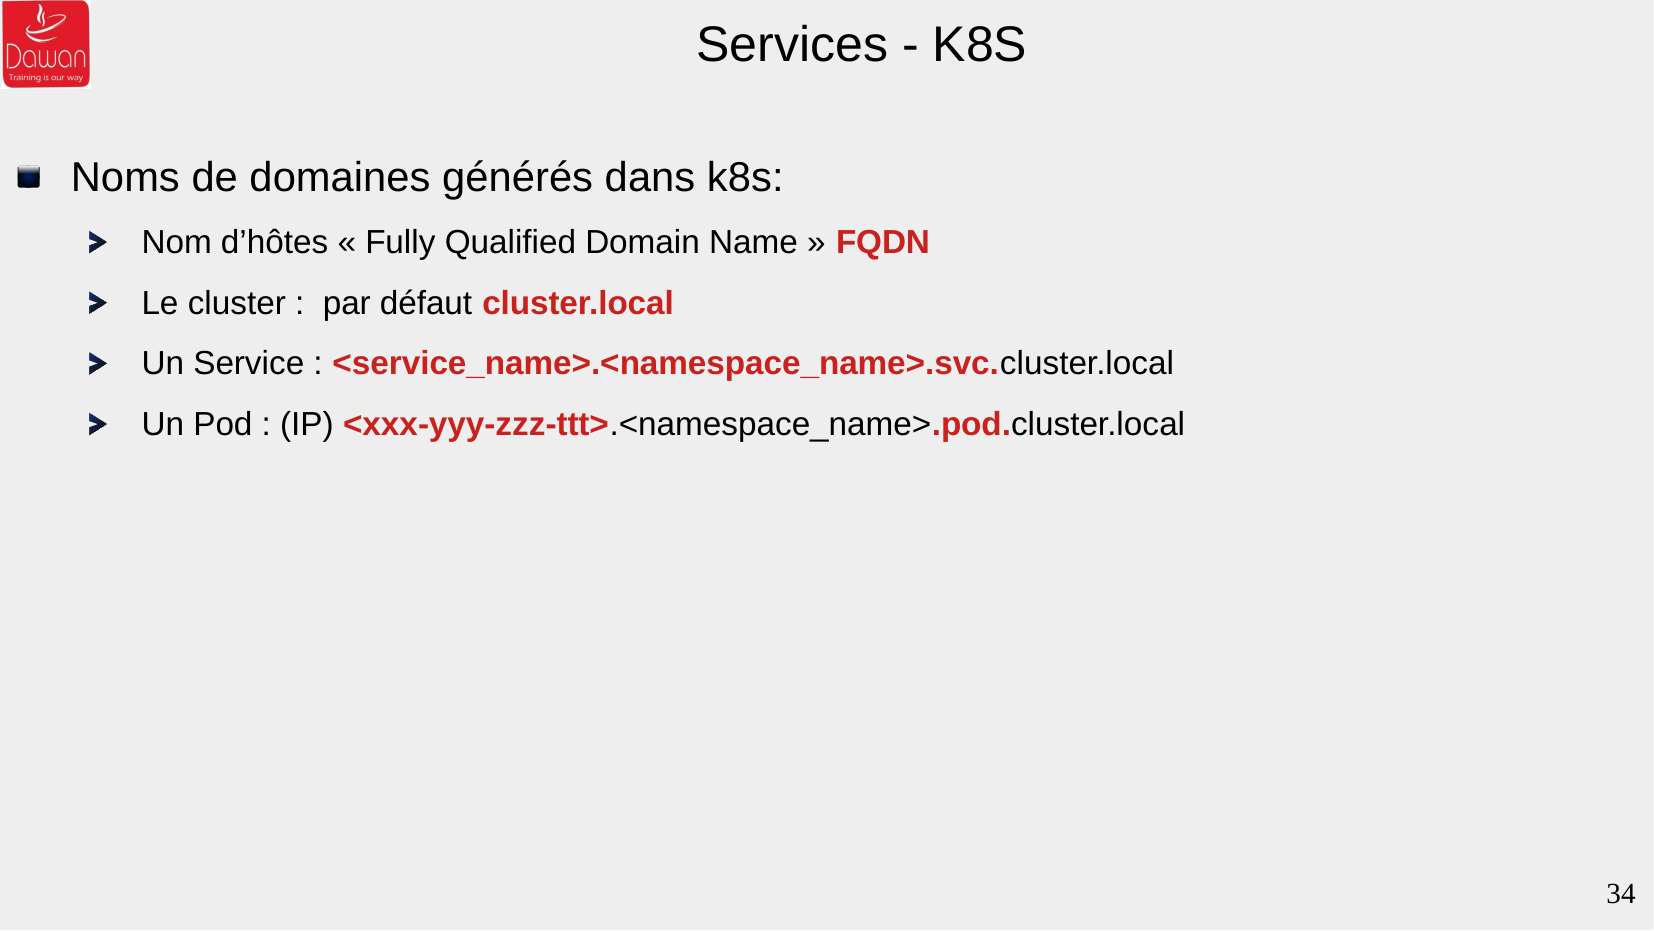

# Services - K8S
Noms de domaines générés dans k8s:
Nom d’hôtes « Fully Qualified Domain Name » FQDN
Le cluster : par défaut cluster.local
Un Service : <service_name>.<namespace_name>.svc.cluster.local
Un Pod : (IP) <xxx-yyy-zzz-ttt>.<namespace_name>.pod.cluster.local
34